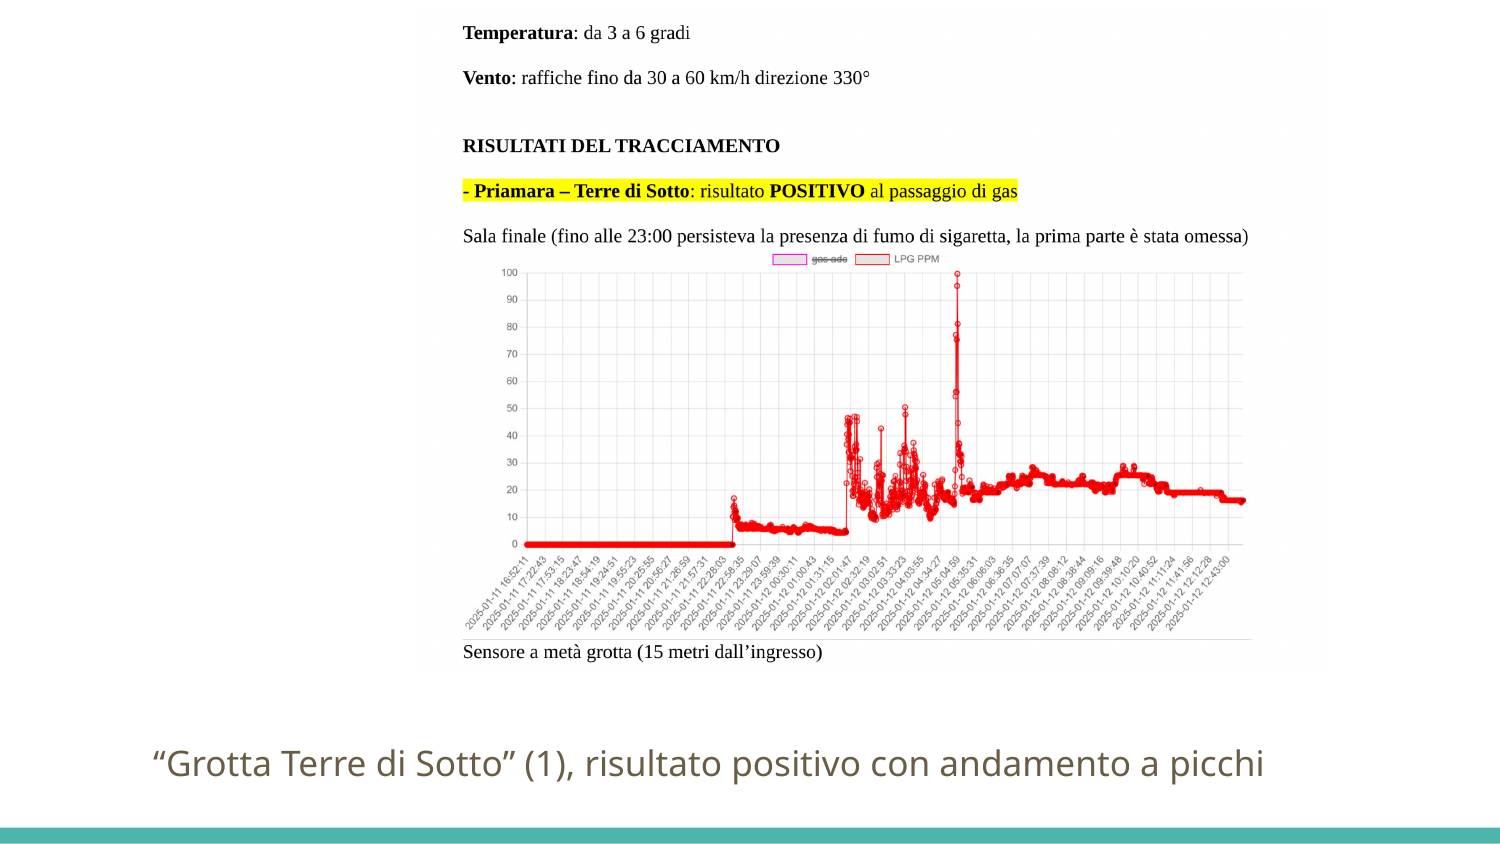

“Grotta Terre di Sotto” (1), risultato positivo con andamento a picchi